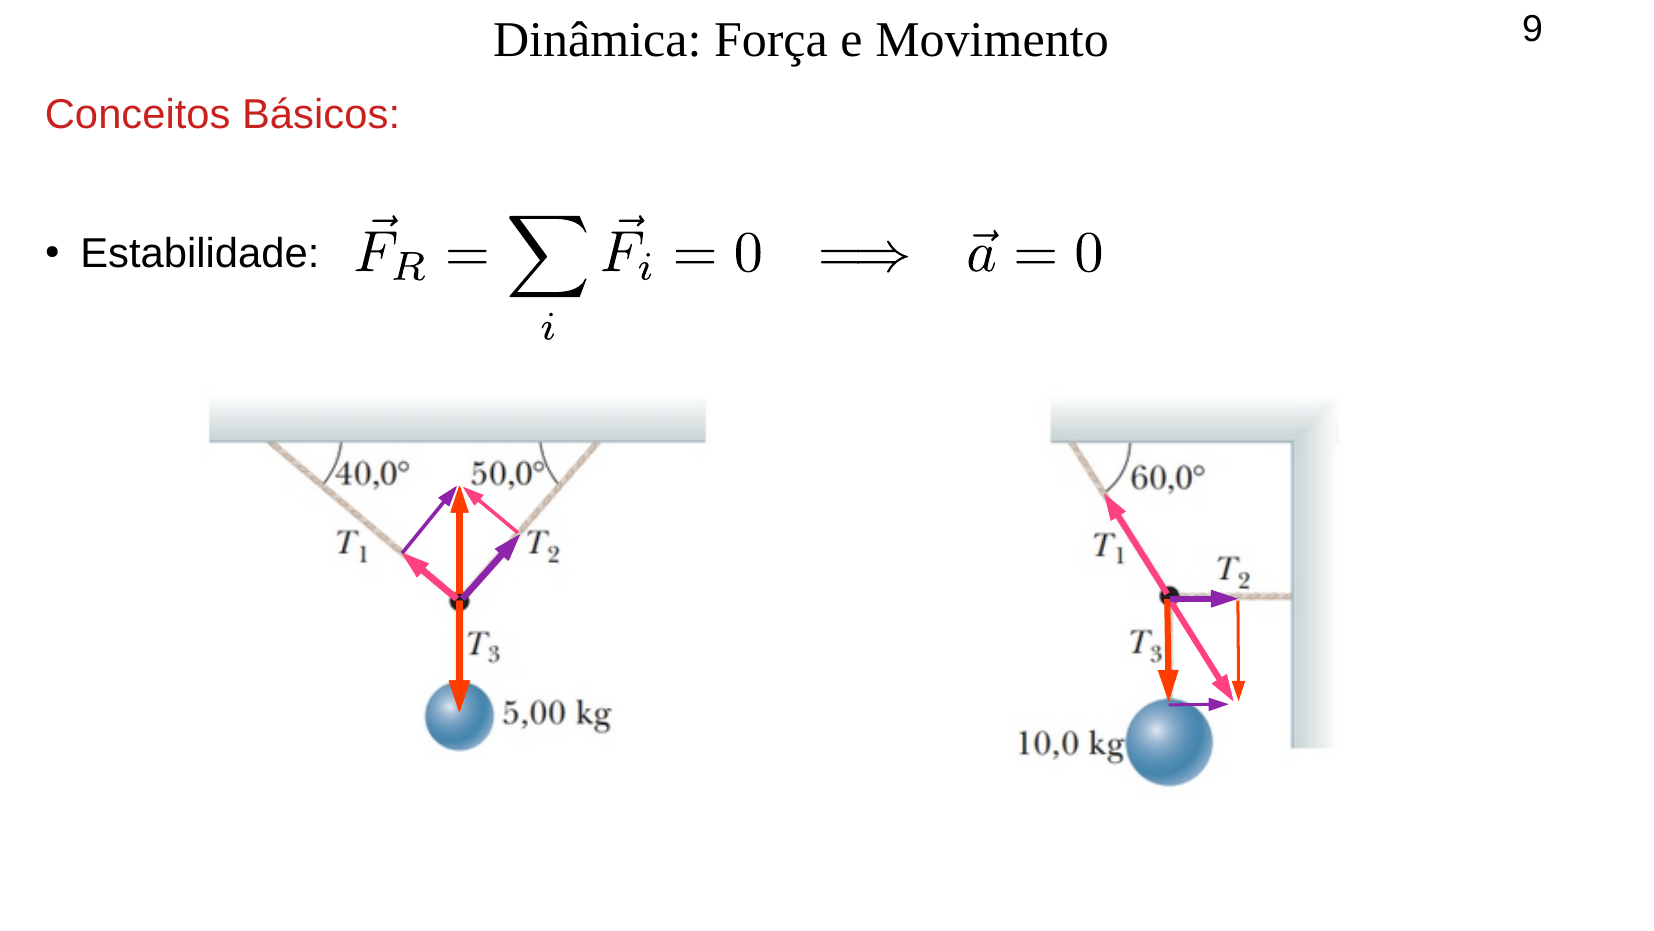

Dinâmica: Força e Movimento
Conceitos Básicos:
Estabilidade: